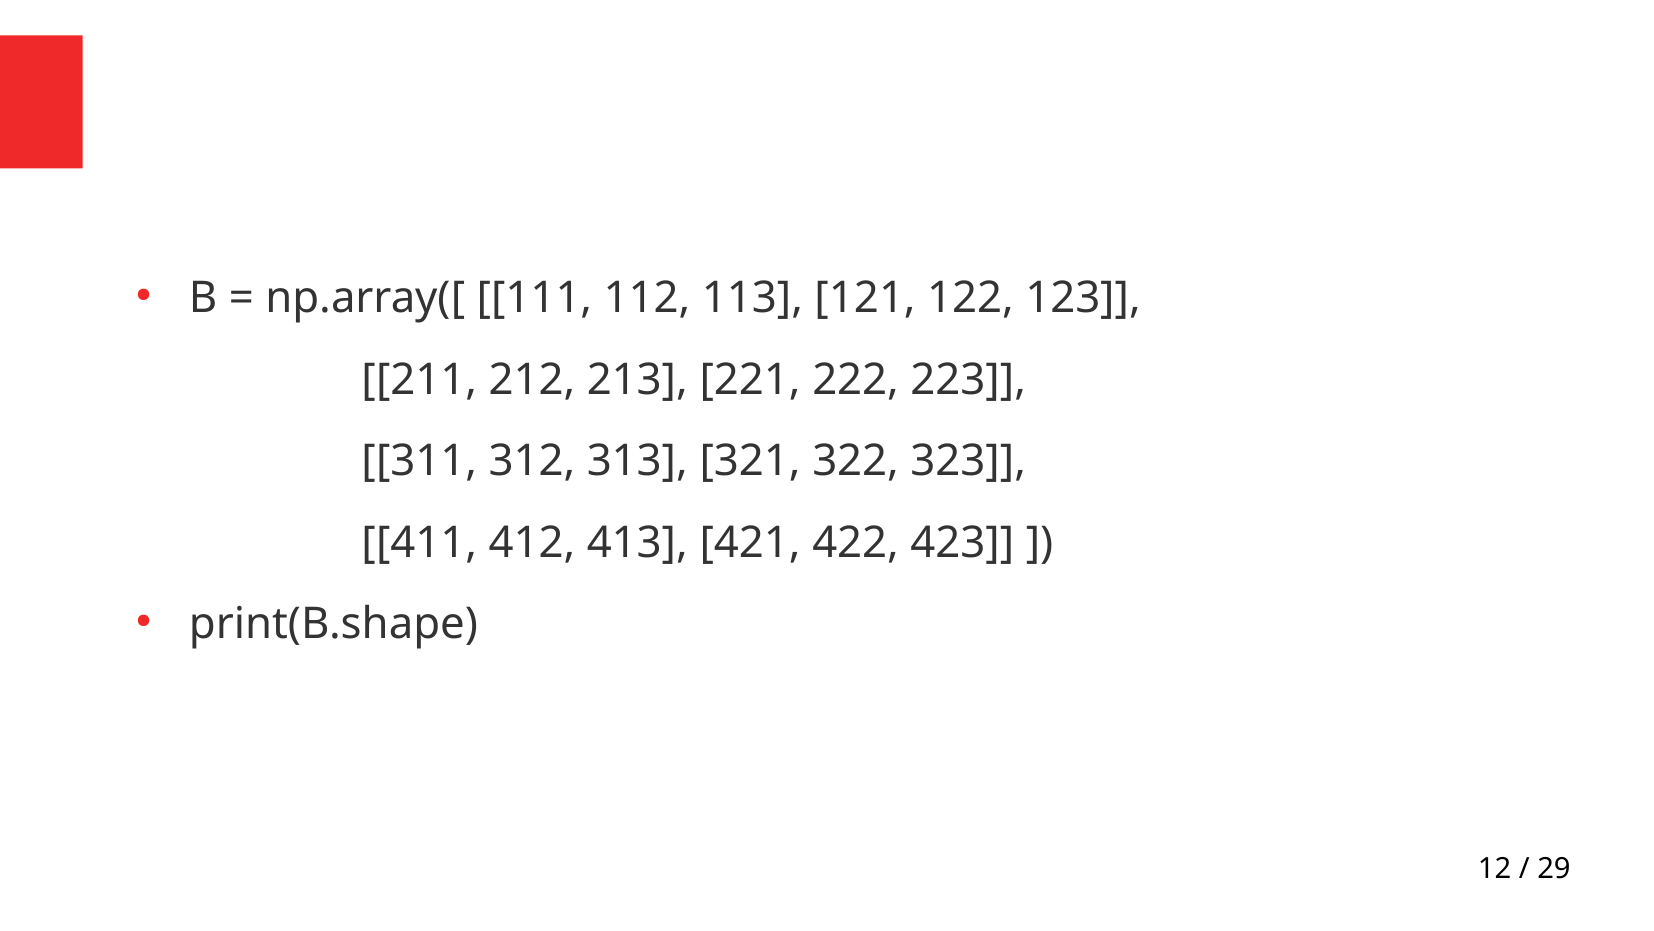

#
B = np.array([ [[111, 112, 113], [121, 122, 123]],
 [[211, 212, 213], [221, 222, 223]],
 [[311, 312, 313], [321, 322, 323]],
 [[411, 412, 413], [421, 422, 423]] ])
print(B.shape)
12